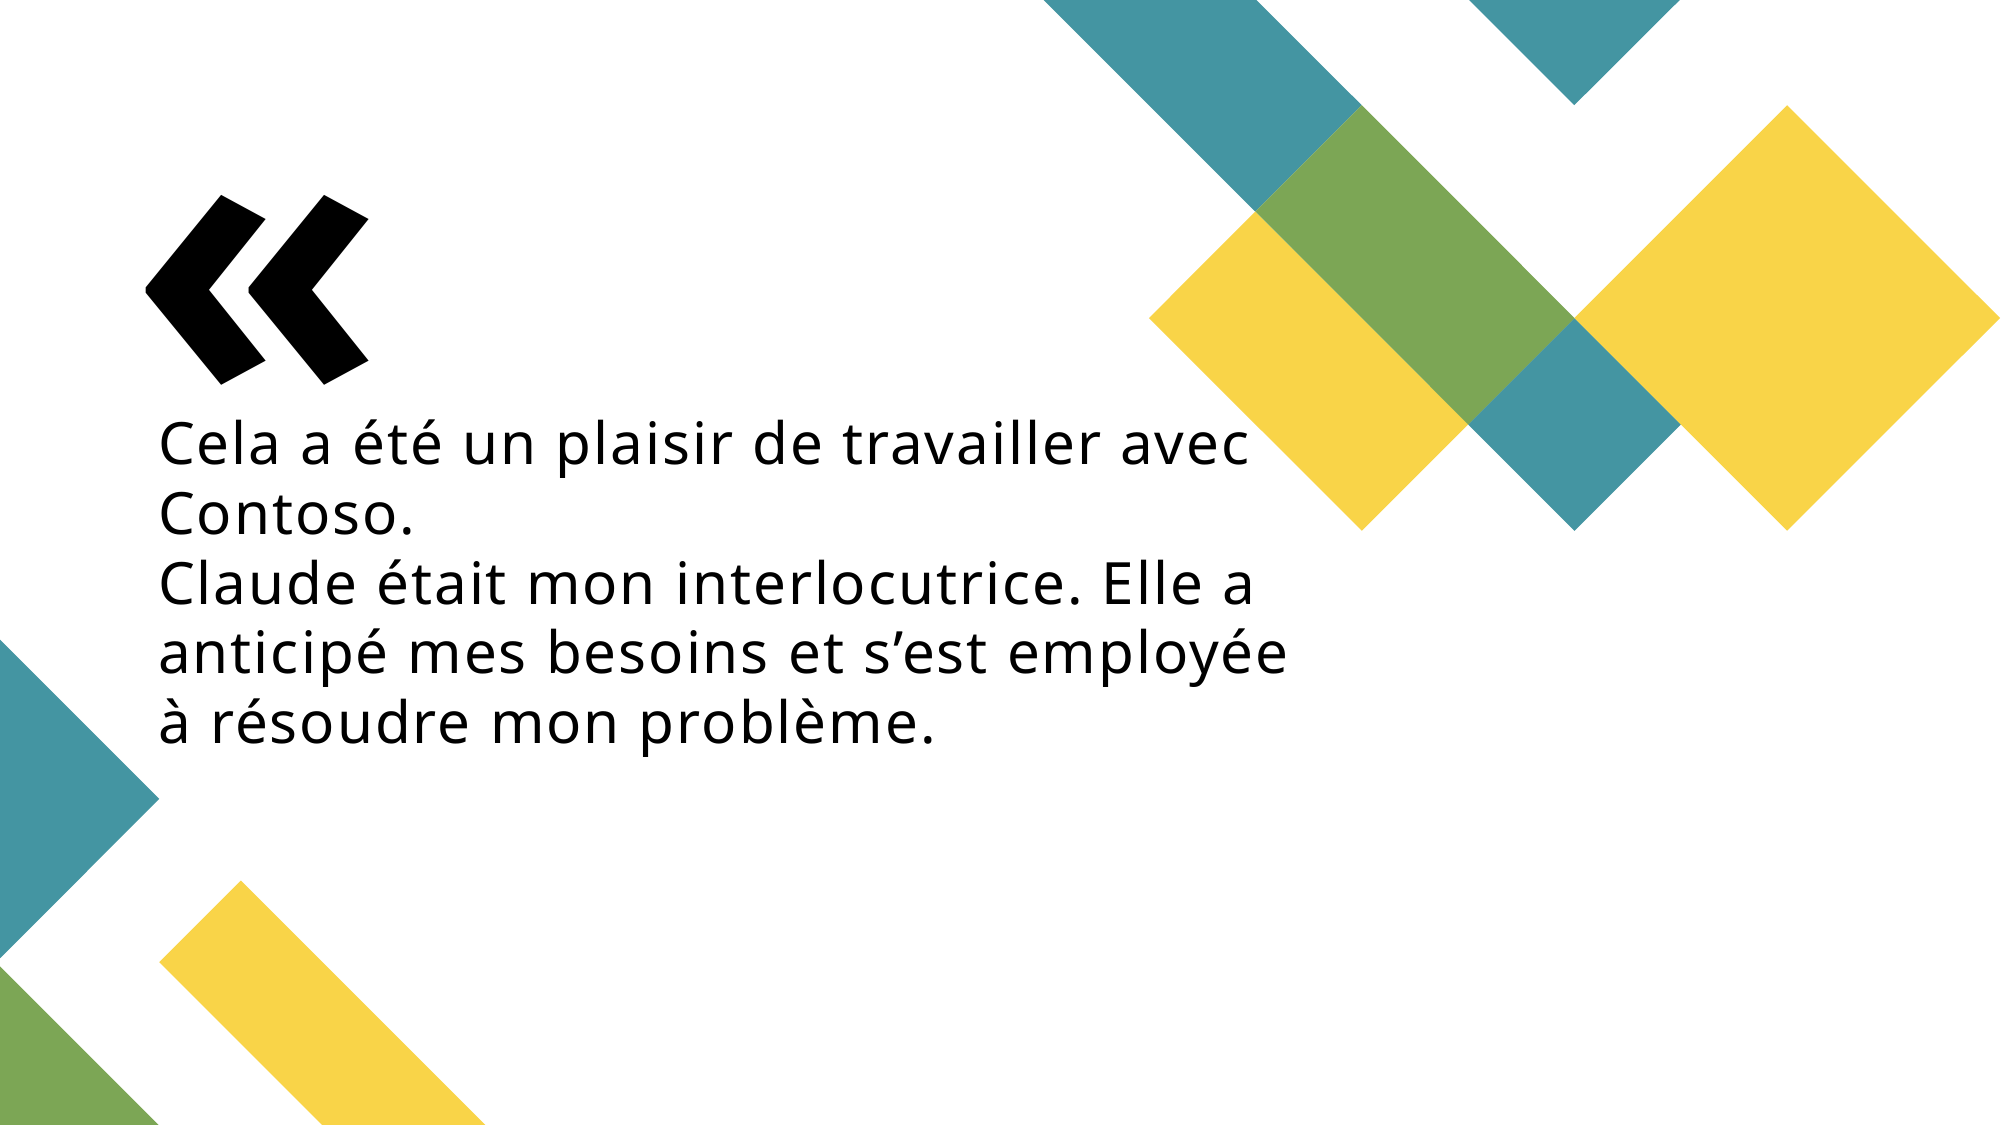

# Cela a été un plaisir de travailler avec Contoso. Claude était mon interlocutrice. Elle a anticipé mes besoins et s’est employée à résoudre mon problème.